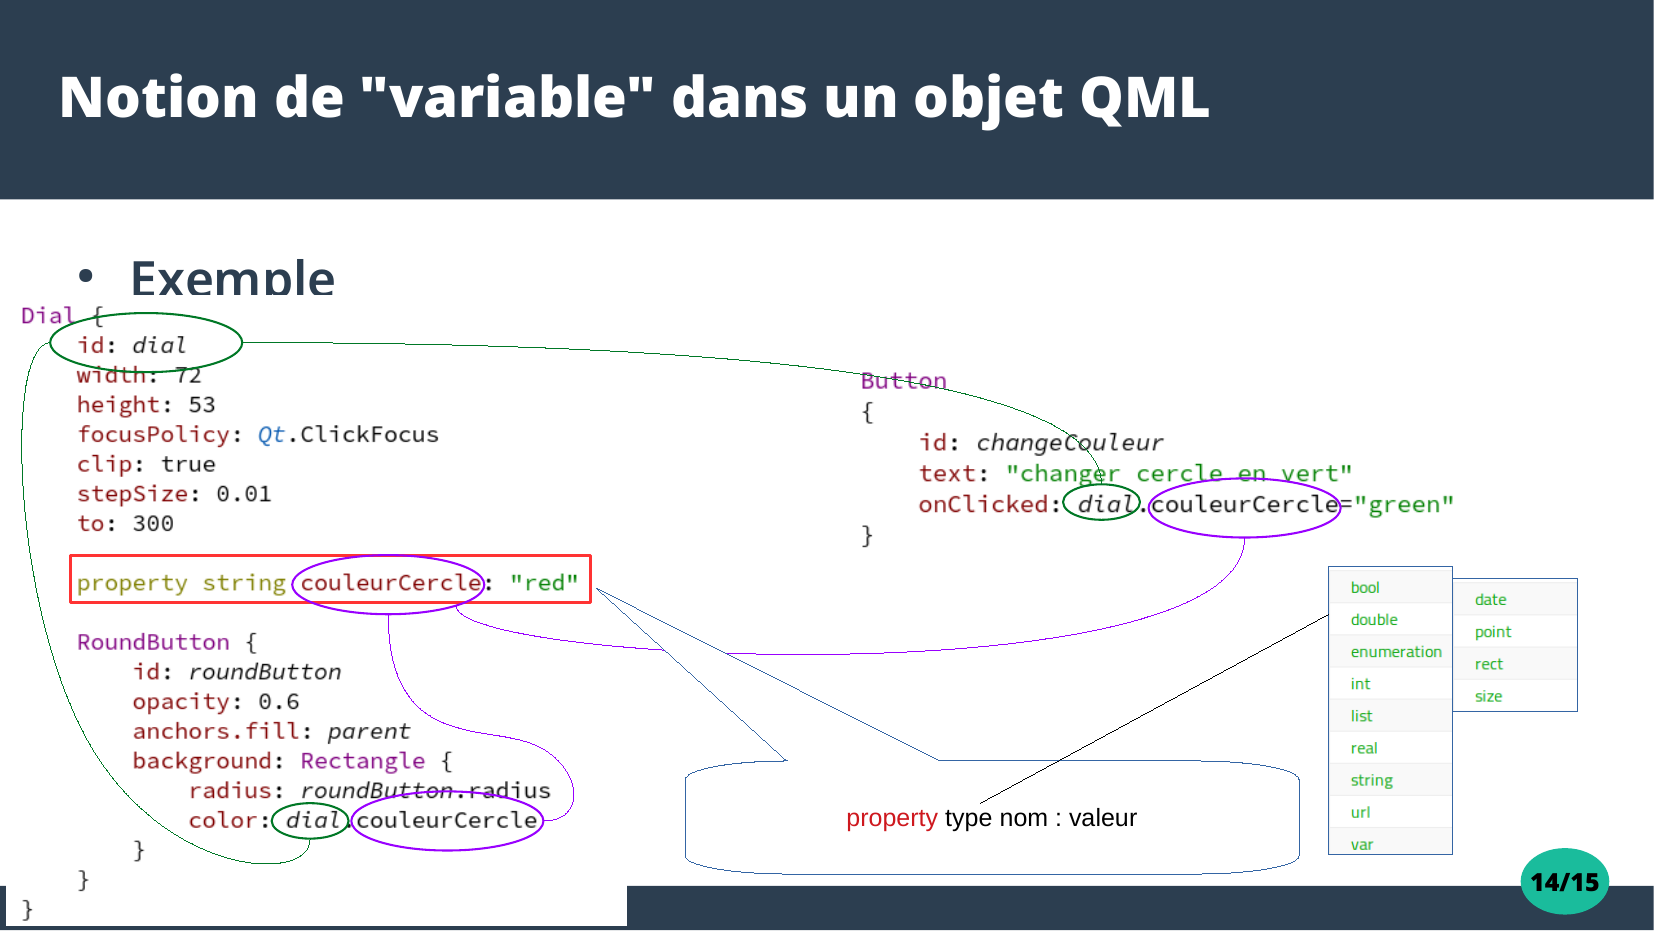

# Notion de "variable" dans un objet QML
Exemple
property type nom : valeur
14